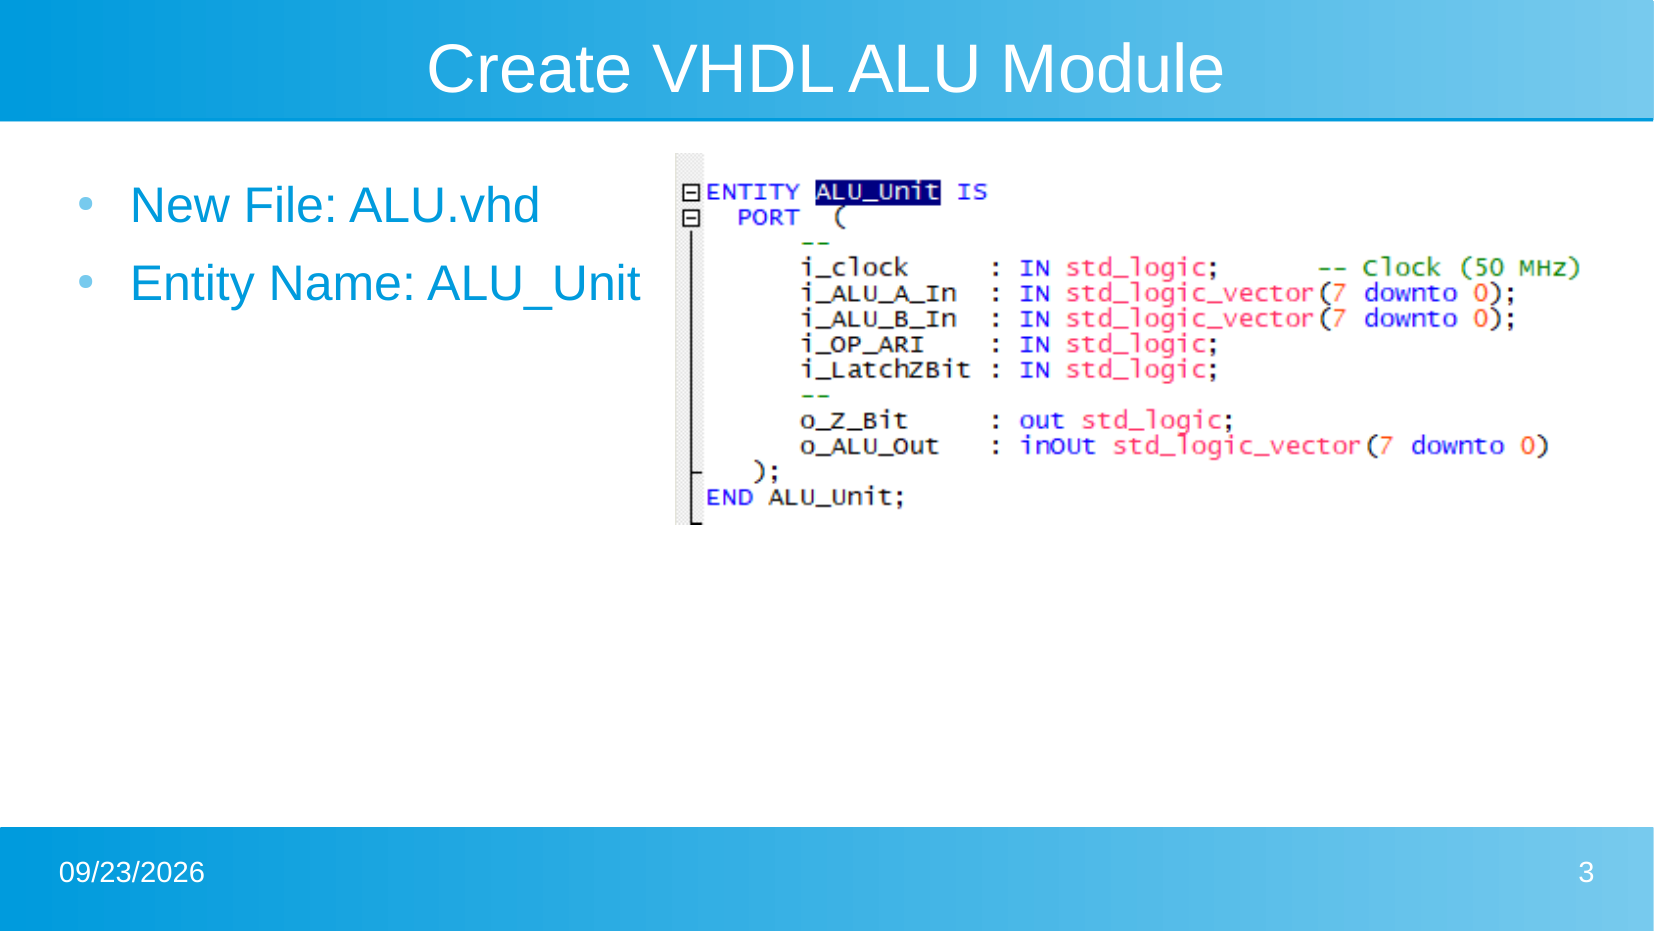

# Create VHDL ALU Module
New File: ALU.vhd
Entity Name: ALU_Unit
3